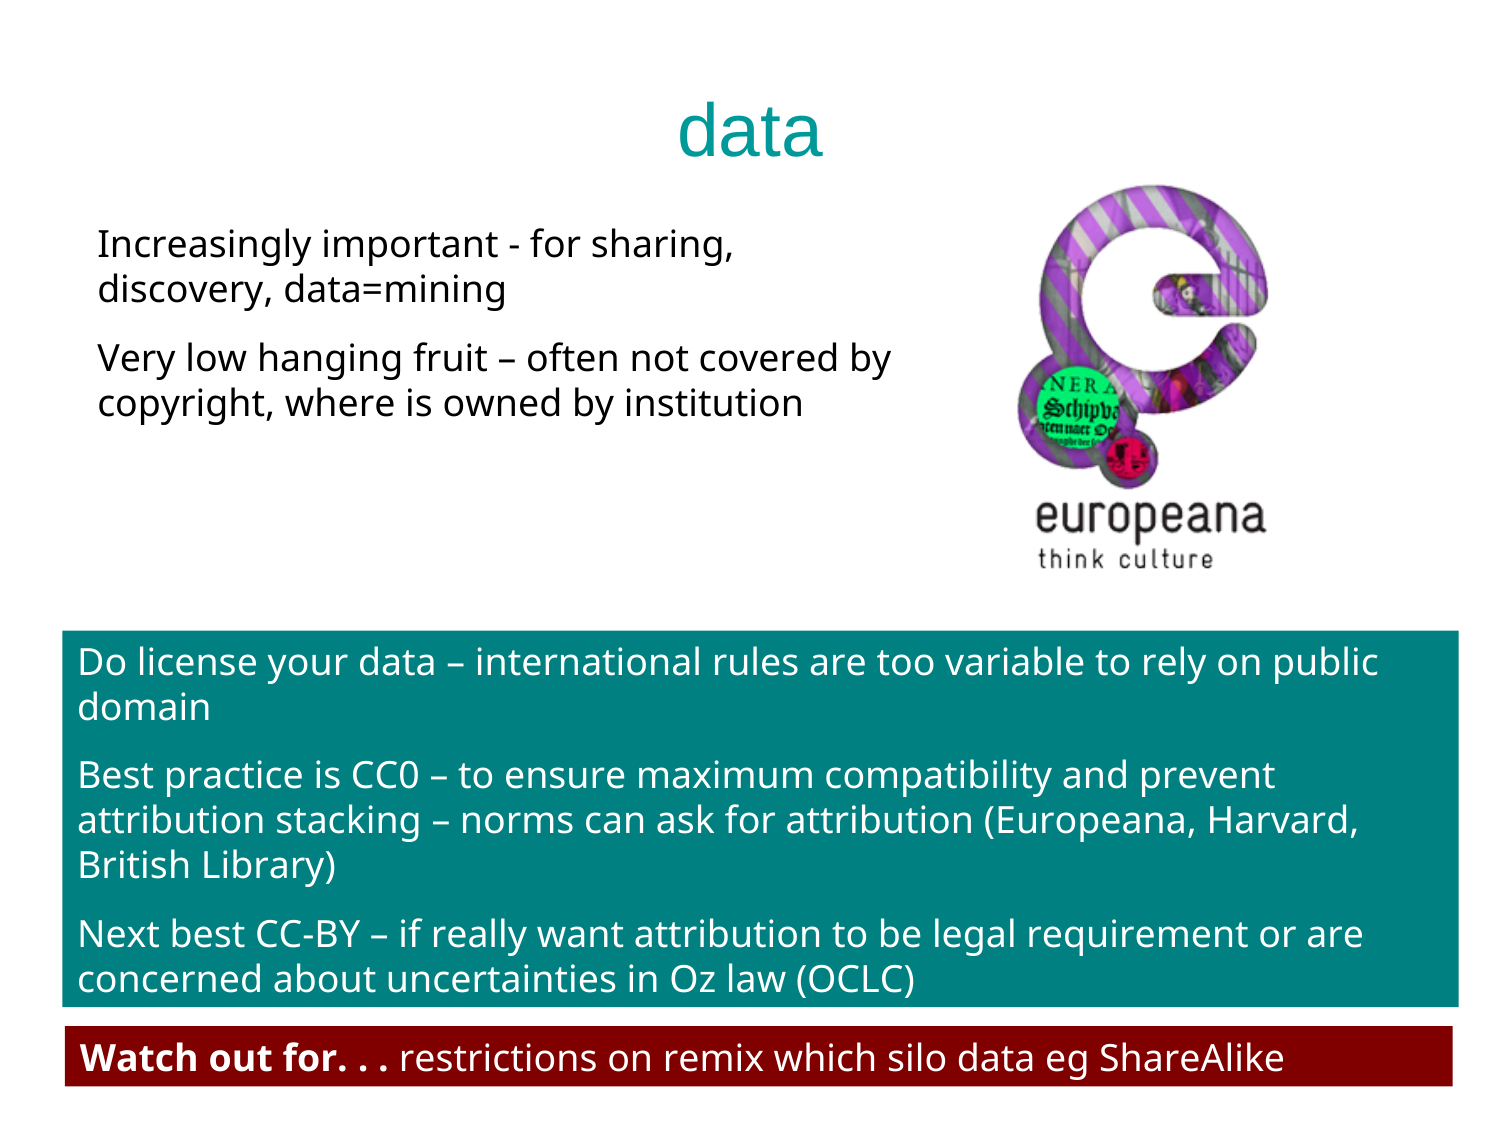

# data
Increasingly important - for sharing, discovery, data=mining
Very low hanging fruit – often not covered by copyright, where is owned by institution
Do license your data – international rules are too variable to rely on public domain
Best practice is CC0 – to ensure maximum compatibility and prevent attribution stacking – norms can ask for attribution (Europeana, Harvard, British Library)
Next best CC-BY – if really want attribution to be legal requirement or are concerned about uncertainties in Oz law (OCLC)
Watch out for. . . restrictions on remix which silo data eg ShareAlike